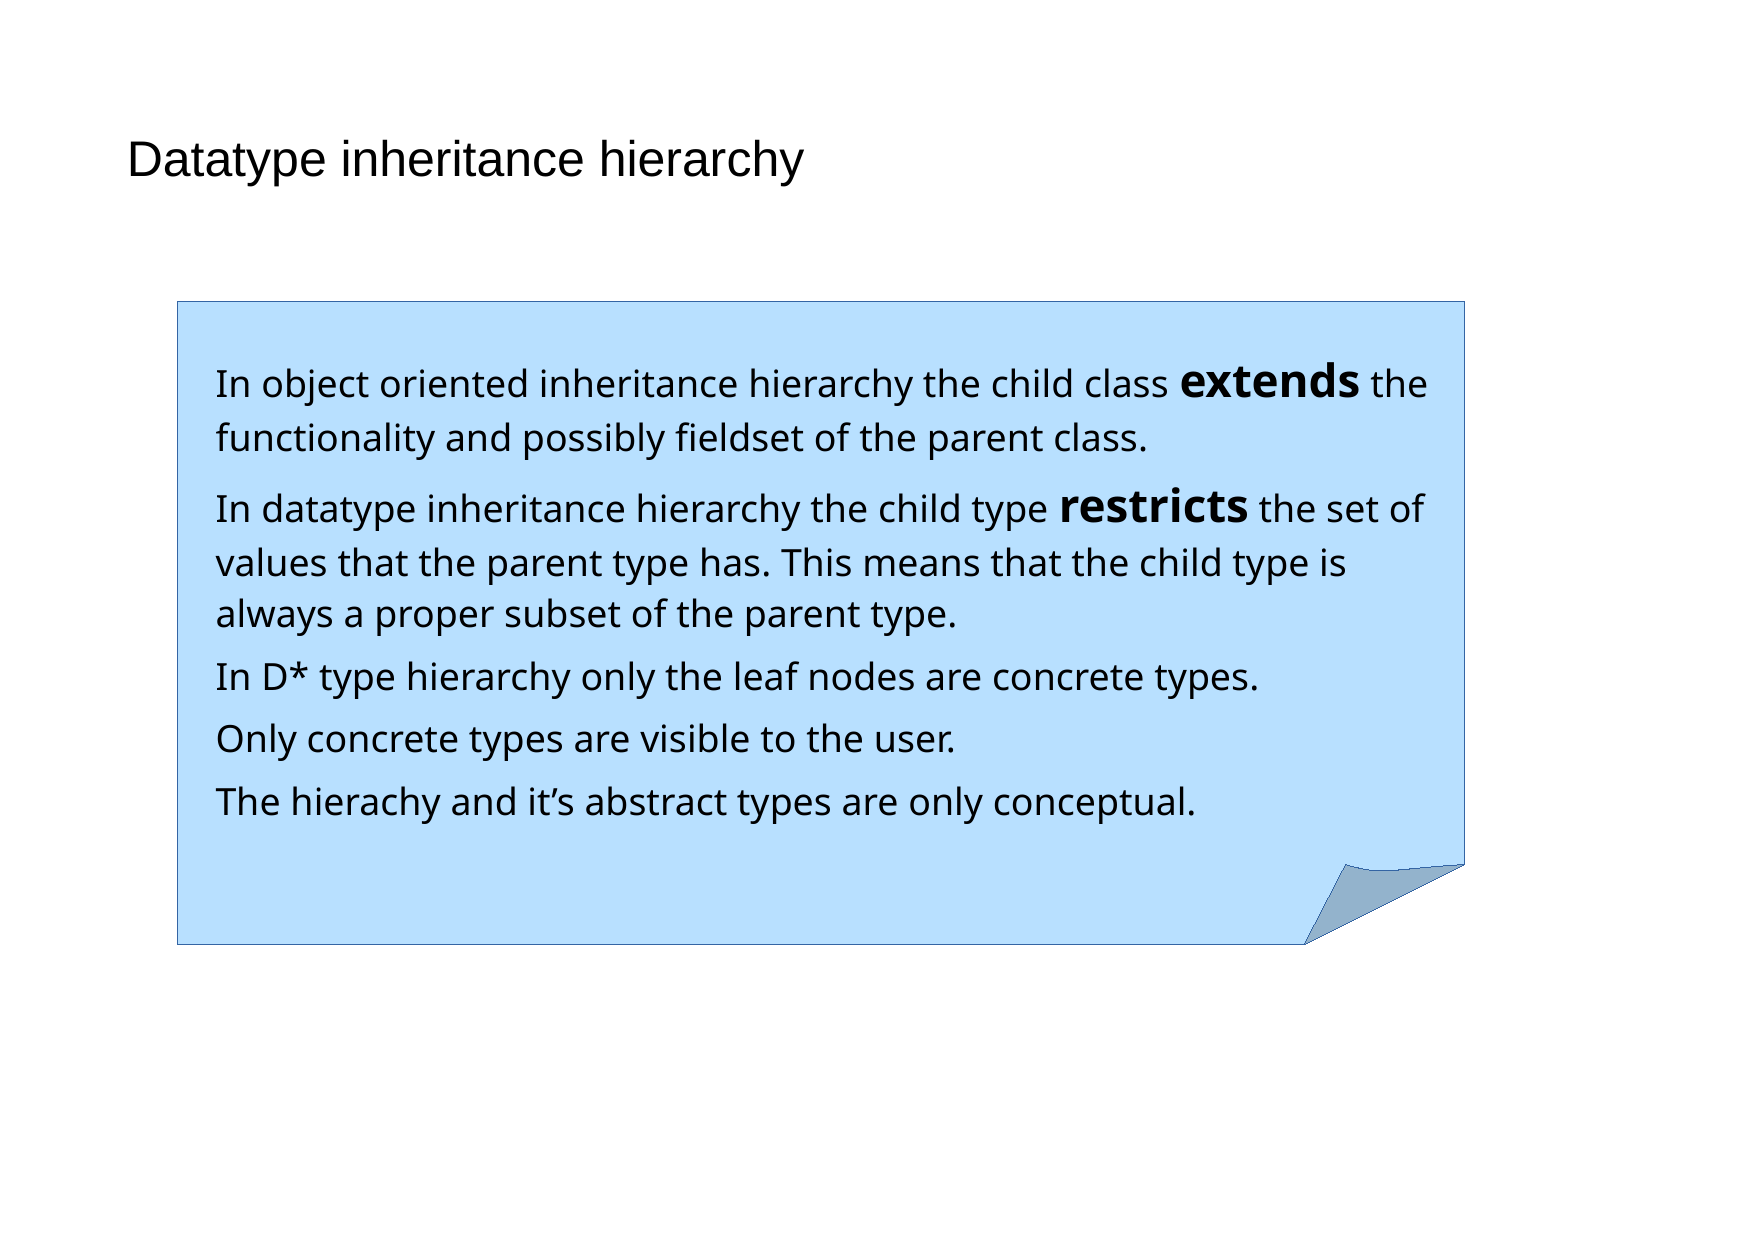

Datatype inheritance hierarchy
In object oriented inheritance hierarchy the child class extends the functionality and possibly fieldset of the parent class.
In datatype inheritance hierarchy the child type restricts the set of values that the parent type has. This means that the child type is always a proper subset of the parent type.
In D* type hierarchy only the leaf nodes are concrete types.
Only concrete types are visible to the user.
The hierachy and it’s abstract types are only conceptual.